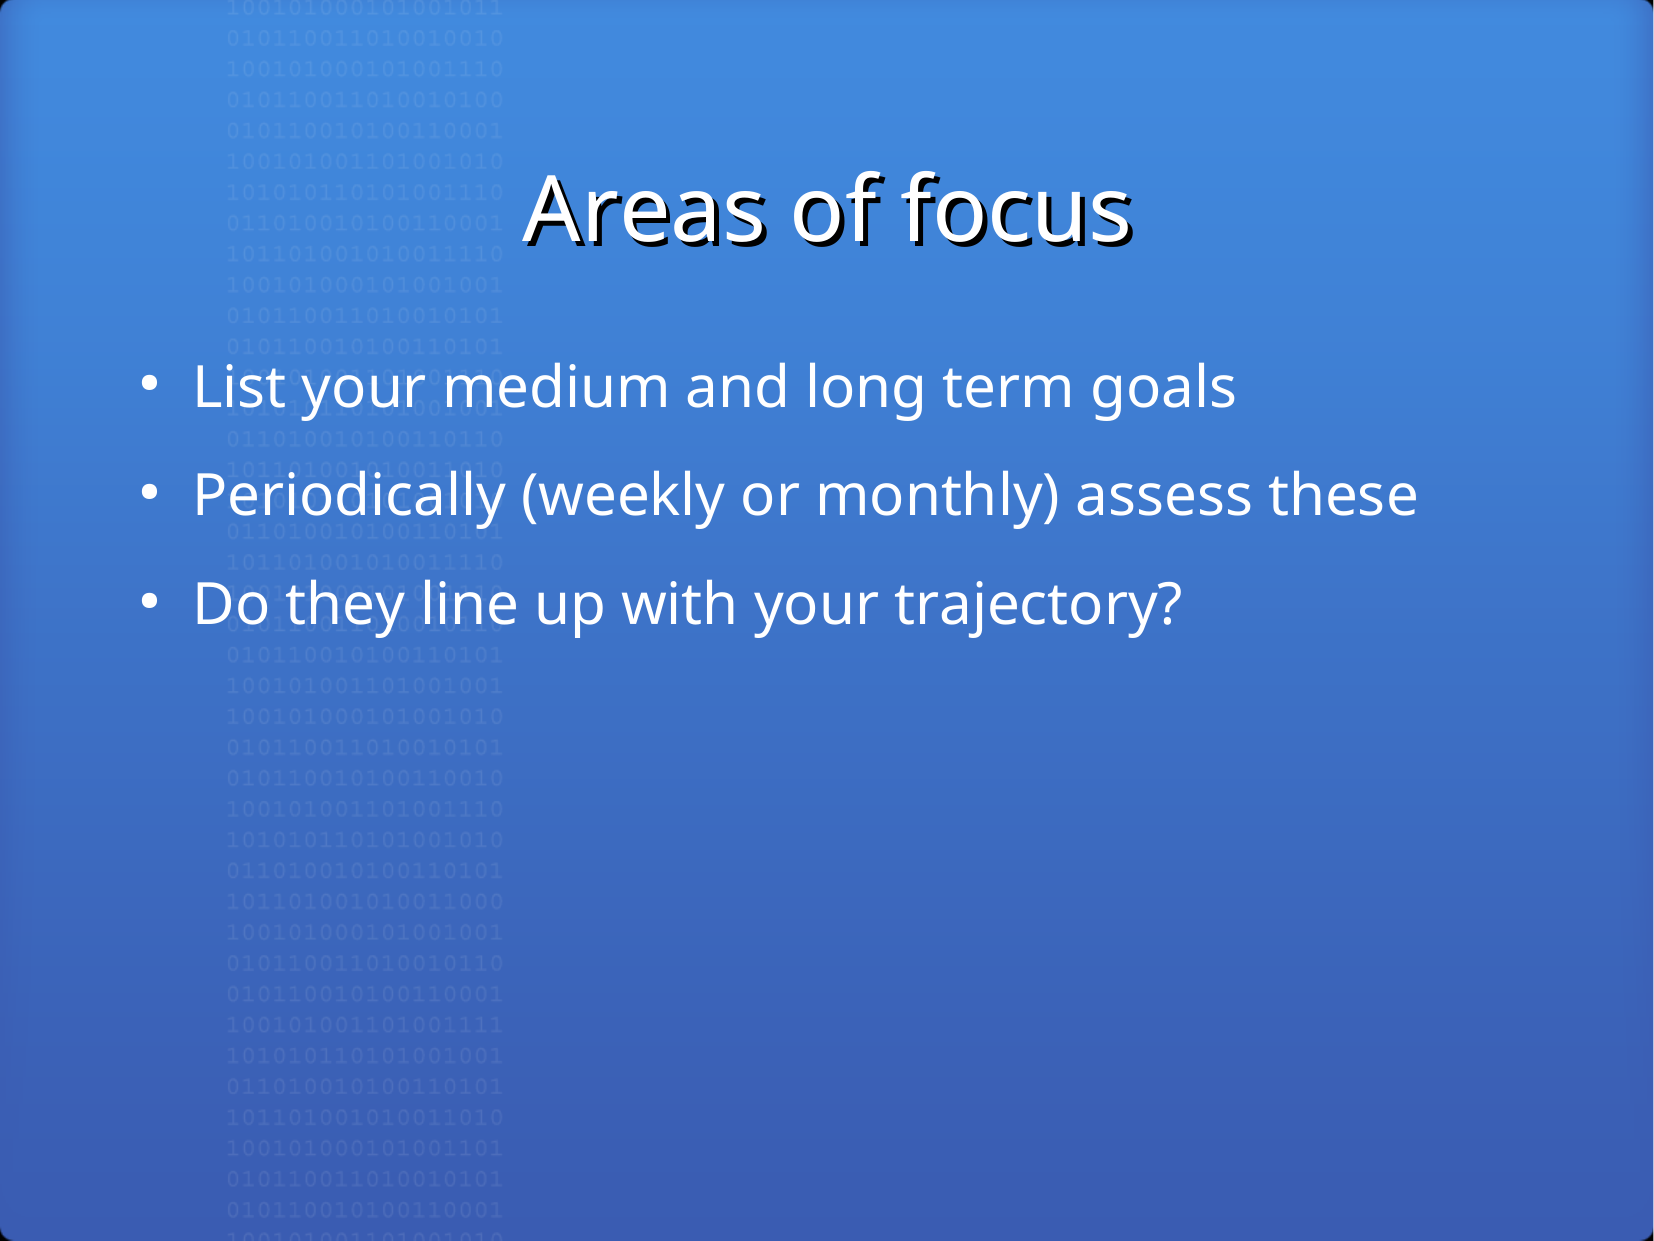

# Areas of focus
List your medium and long term goals
Periodically (weekly or monthly) assess these
Do they line up with your trajectory?